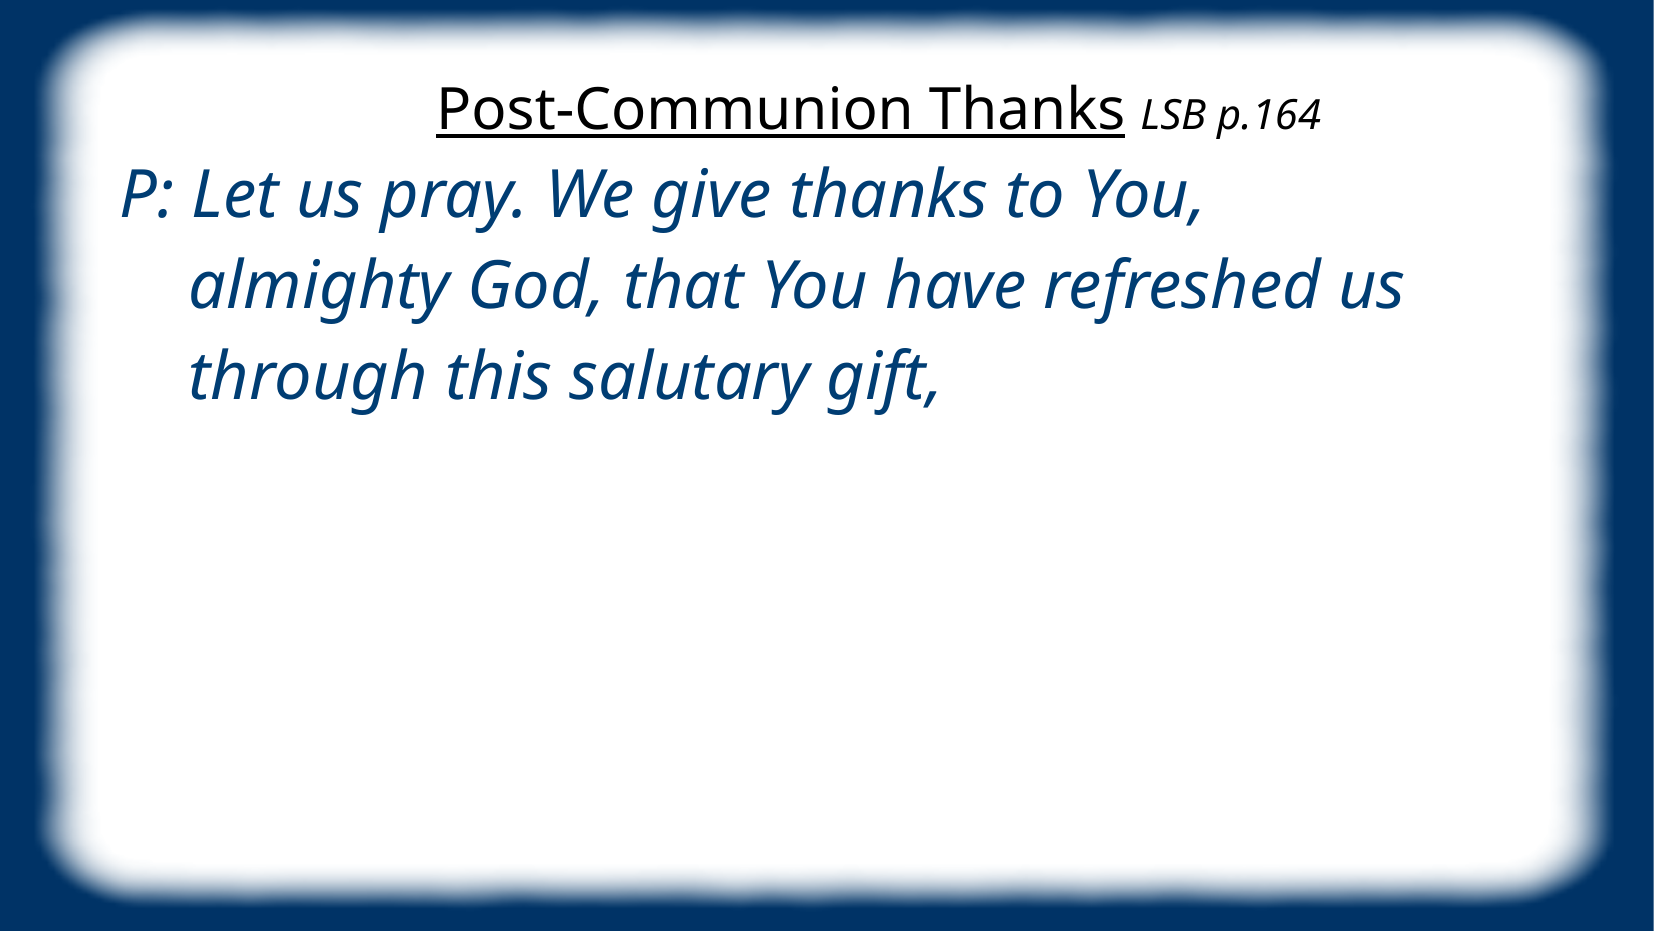

Post-Communion Thanks LSB p.164
P: Let us pray. We give thanks to You,
 almighty God, that You have refreshed us
 through this salutary gift,